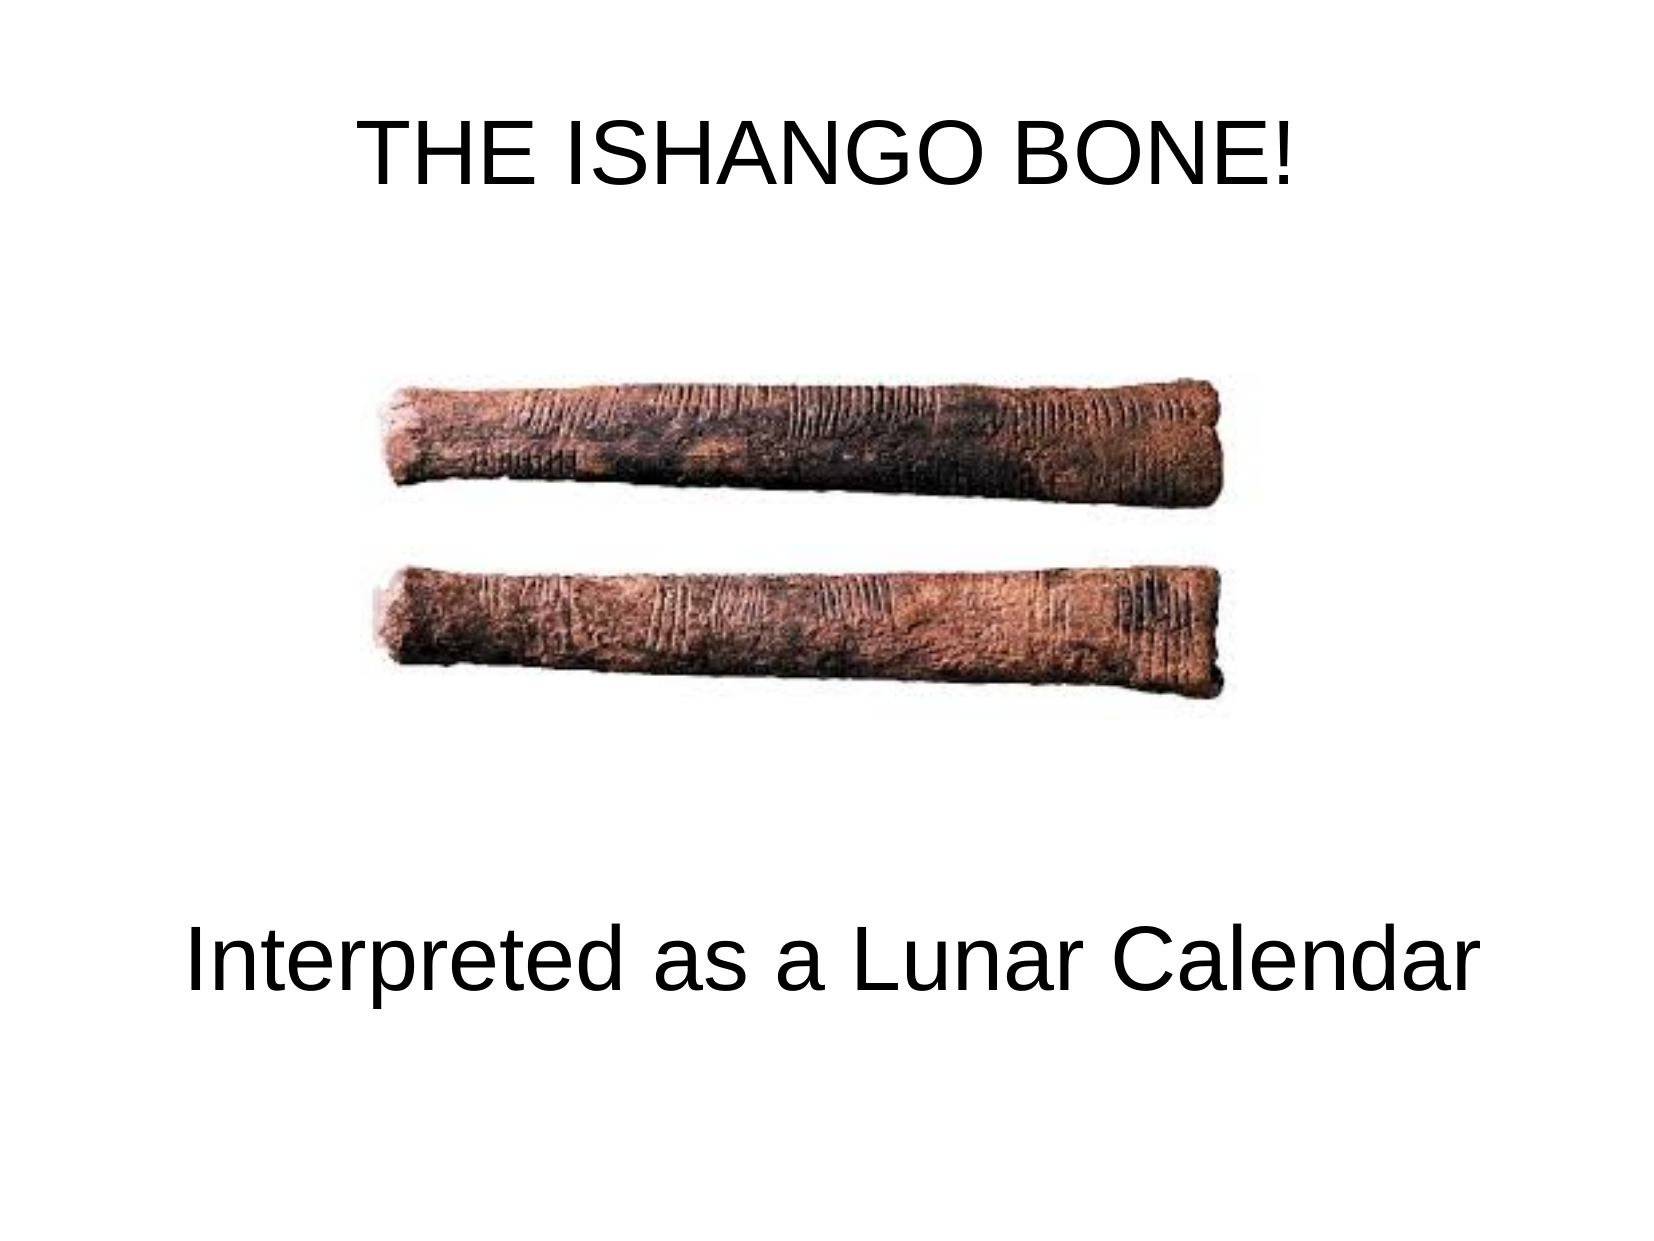

# THE ISHANGO BONE!
Interpreted as a Lunar Calendar